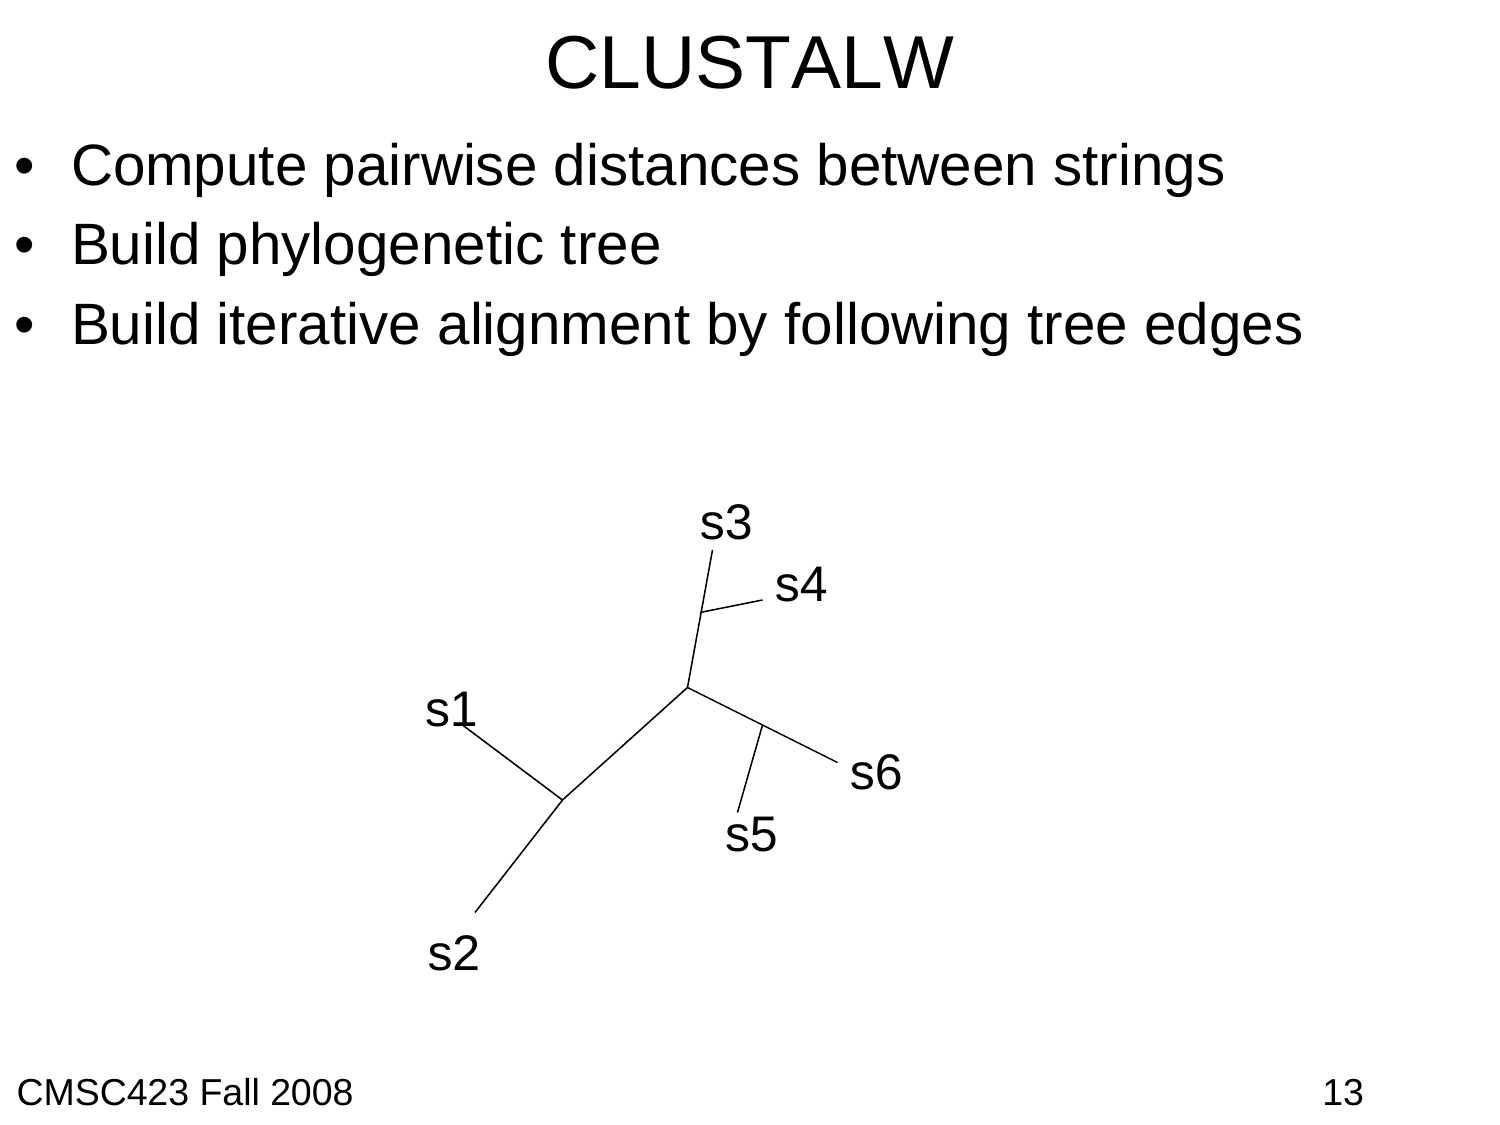

# CLUSTALW
Compute pairwise distances between strings
Build phylogenetic tree
Build iterative alignment by following tree edges
s3
s4
s1
s6
s5
s2
CMSC423 Fall 2008
13